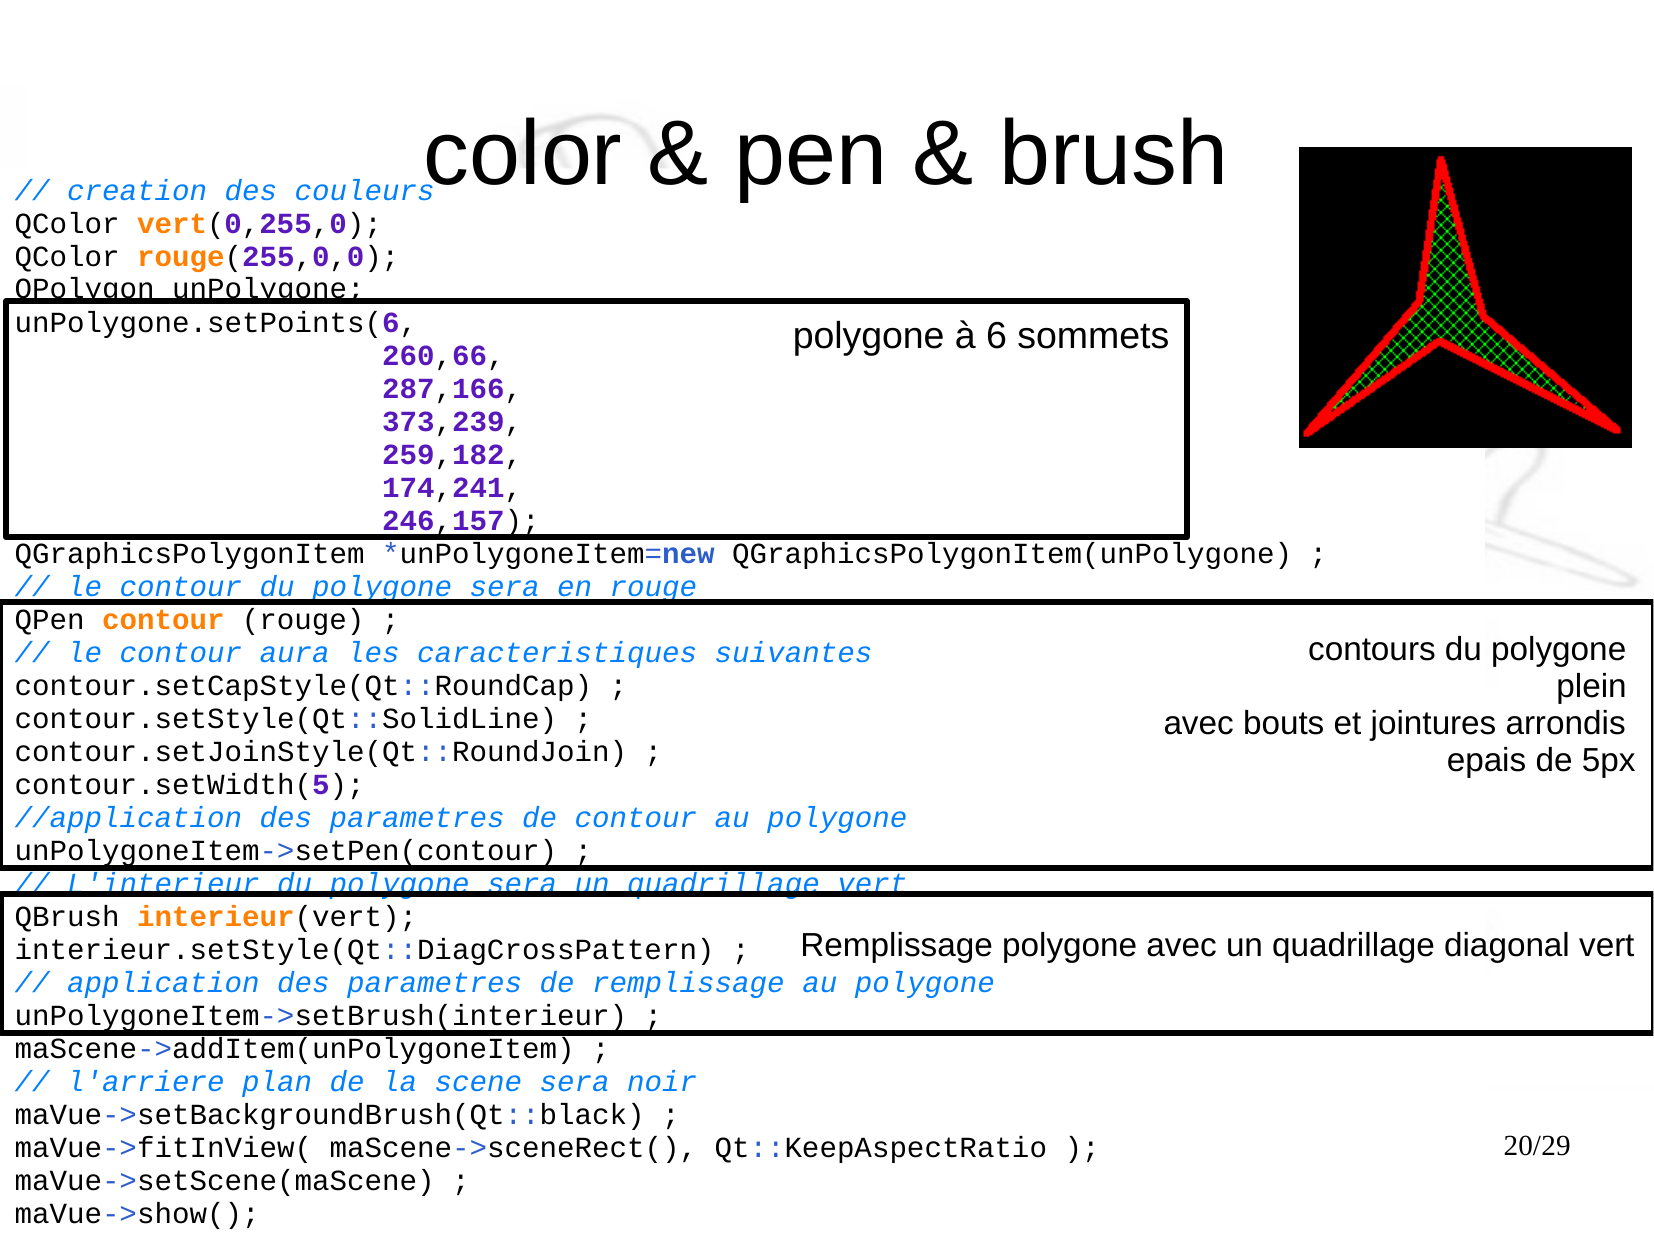

# color & pen & brush
// creation des couleurs
QColor vert(0,255,0);
QColor rouge(255,0,0);
QPolygon unPolygone;
unPolygone.setPoints(6,
 260,66,
 287,166,
 373,239,
 259,182,
 174,241,
 246,157);
QGraphicsPolygonItem *unPolygoneItem=new QGraphicsPolygonItem(unPolygone) ;
// le contour du polygone sera en rouge
QPen contour (rouge) ;
// le contour aura les caracteristiques suivantes
contour.setCapStyle(Qt::RoundCap) ;
contour.setStyle(Qt::SolidLine) ;
contour.setJoinStyle(Qt::RoundJoin) ;
contour.setWidth(5);
//application des parametres de contour au polygone
unPolygoneItem->setPen(contour) ;
// L'interieur du polygone sera un quadrillage vert
QBrush interieur(vert);
interieur.setStyle(Qt::DiagCrossPattern) ;
// application des parametres de remplissage au polygone
unPolygoneItem->setBrush(interieur) ;
maScene->addItem(unPolygoneItem) ;
// l'arriere plan de la scene sera noir
maVue->setBackgroundBrush(Qt::black) ;
maVue->fitInView( maScene->sceneRect(), Qt::KeepAspectRatio );
maVue->setScene(maScene) ;
maVue->show();
polygone à 6 sommets
contours du polygone
plein
avec bouts et jointures arrondis
epais de 5px
Remplissage polygone avec un quadrillage diagonal vert
20